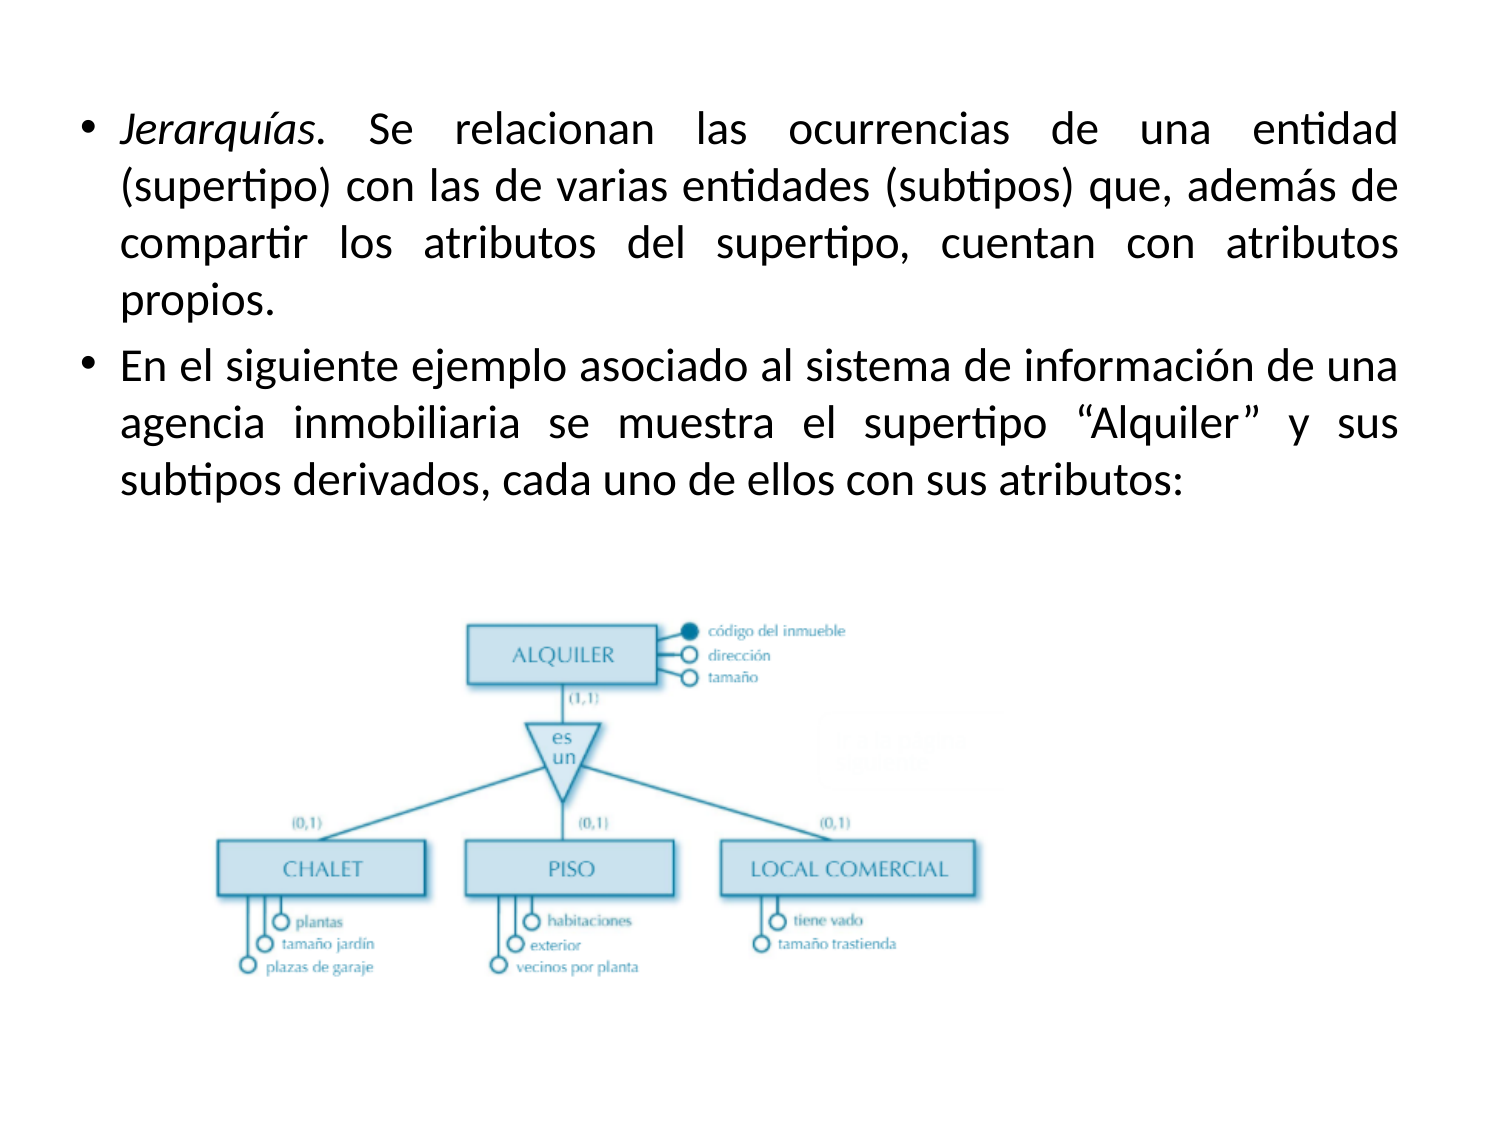

# Jerarquías. Se relacionan las ocurrencias de una entidad (supertipo) con las de varias entidades (subtipos) que, además de compartir los atributos del supertipo, cuentan con atributos propios.
En el siguiente ejemplo asociado al sistema de información de una agencia inmobiliaria se muestra el supertipo “Alquiler” y sus subtipos derivados, cada uno de ellos con sus atributos: